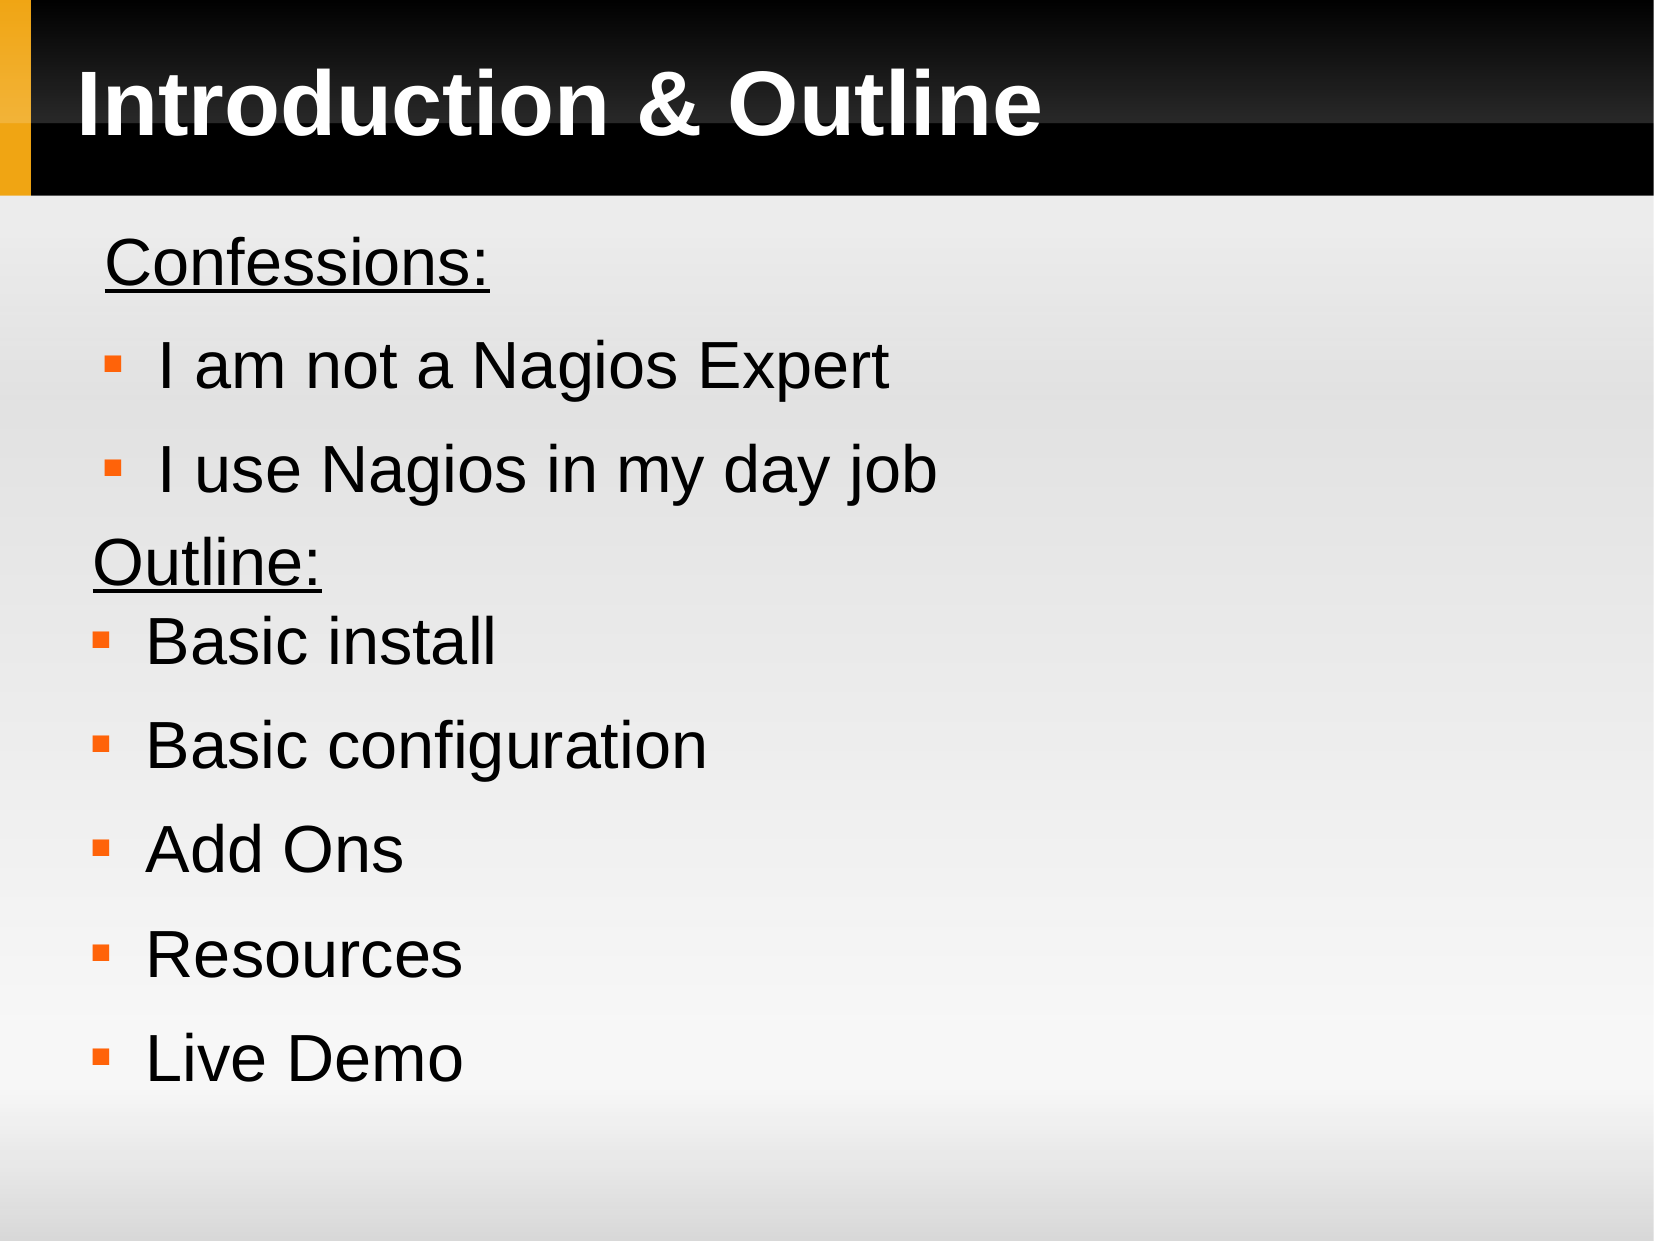

# Introduction & Outline
Confessions:
I am not a Nagios Expert
I use Nagios in my day job
Outline:
Basic install
Basic configuration
Add Ons
Resources
Live Demo